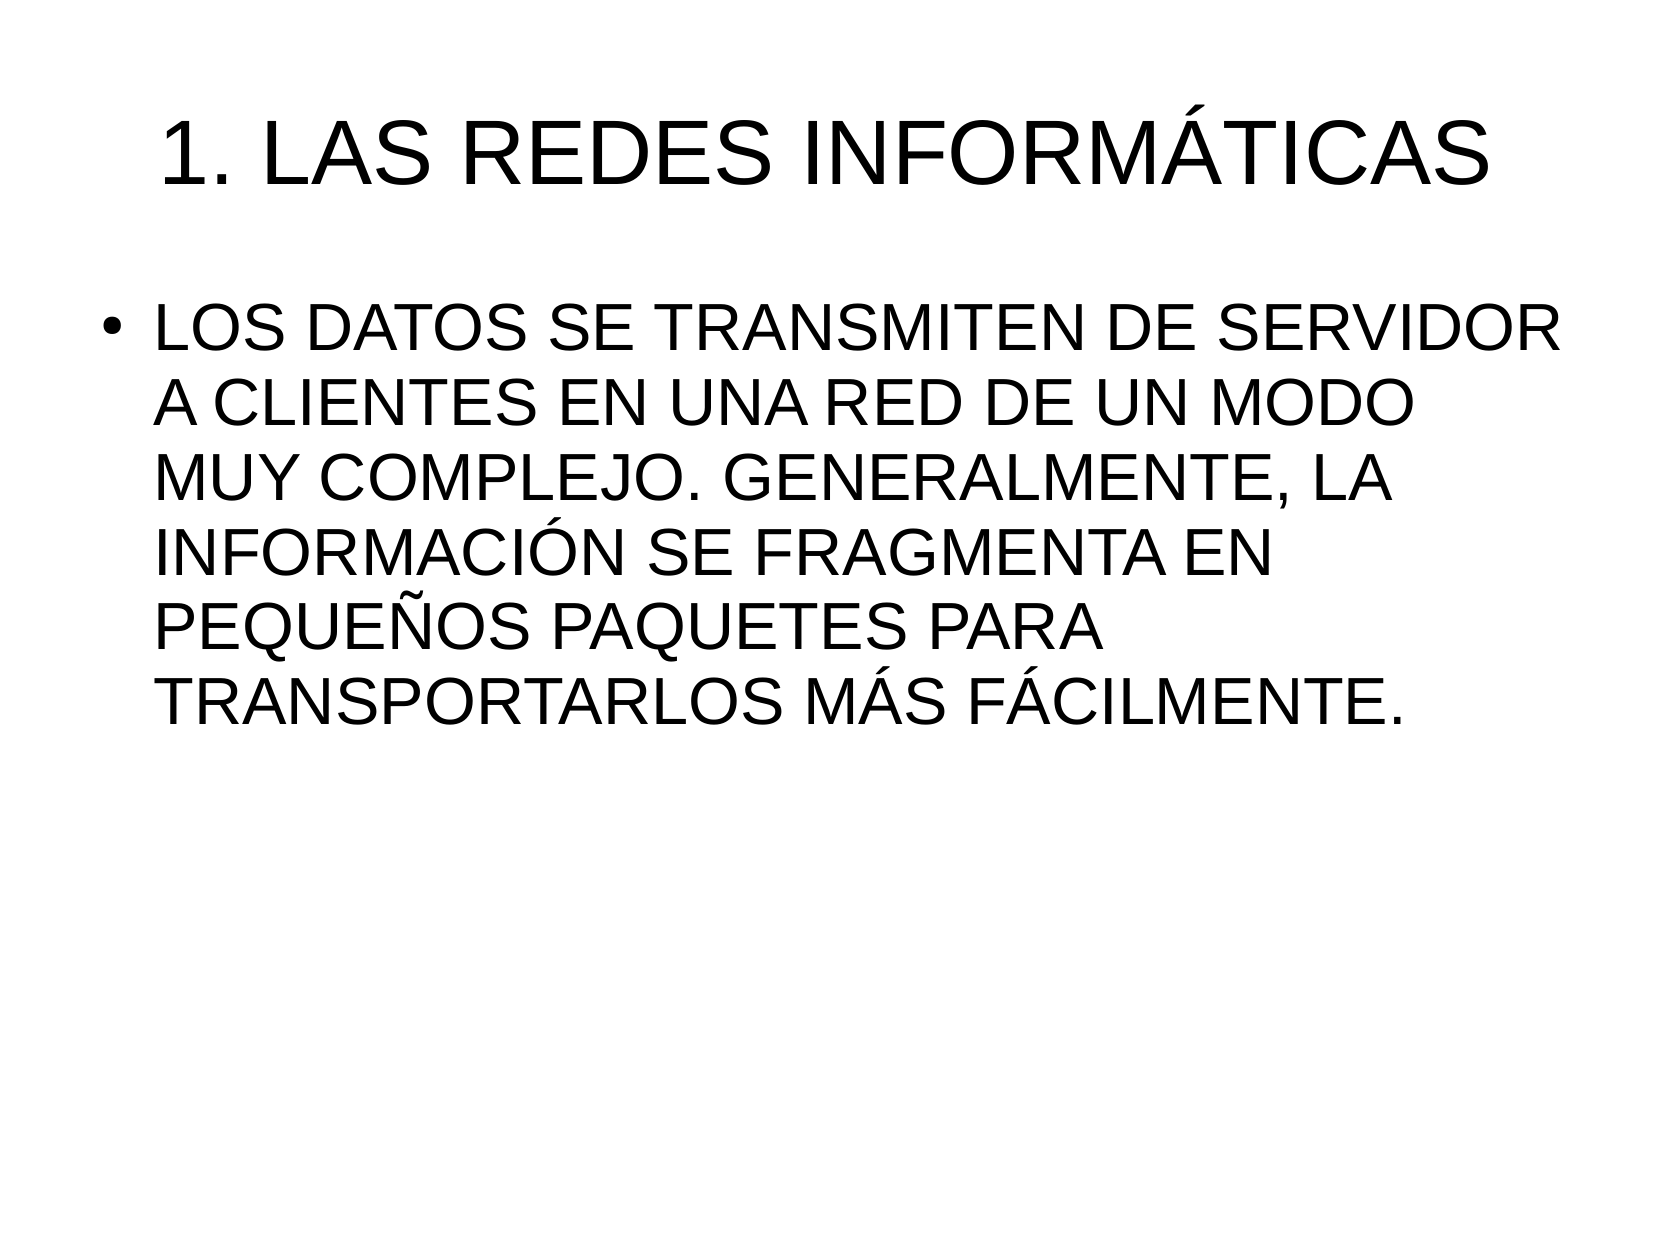

# 1. LAS REDES INFORMÁTICAS
LOS DATOS SE TRANSMITEN DE SERVIDOR A CLIENTES EN UNA RED DE UN MODO MUY COMPLEJO. GENERALMENTE, LA INFORMACIÓN SE FRAGMENTA EN PEQUEÑOS PAQUETES PARA TRANSPORTARLOS MÁS FÁCILMENTE.